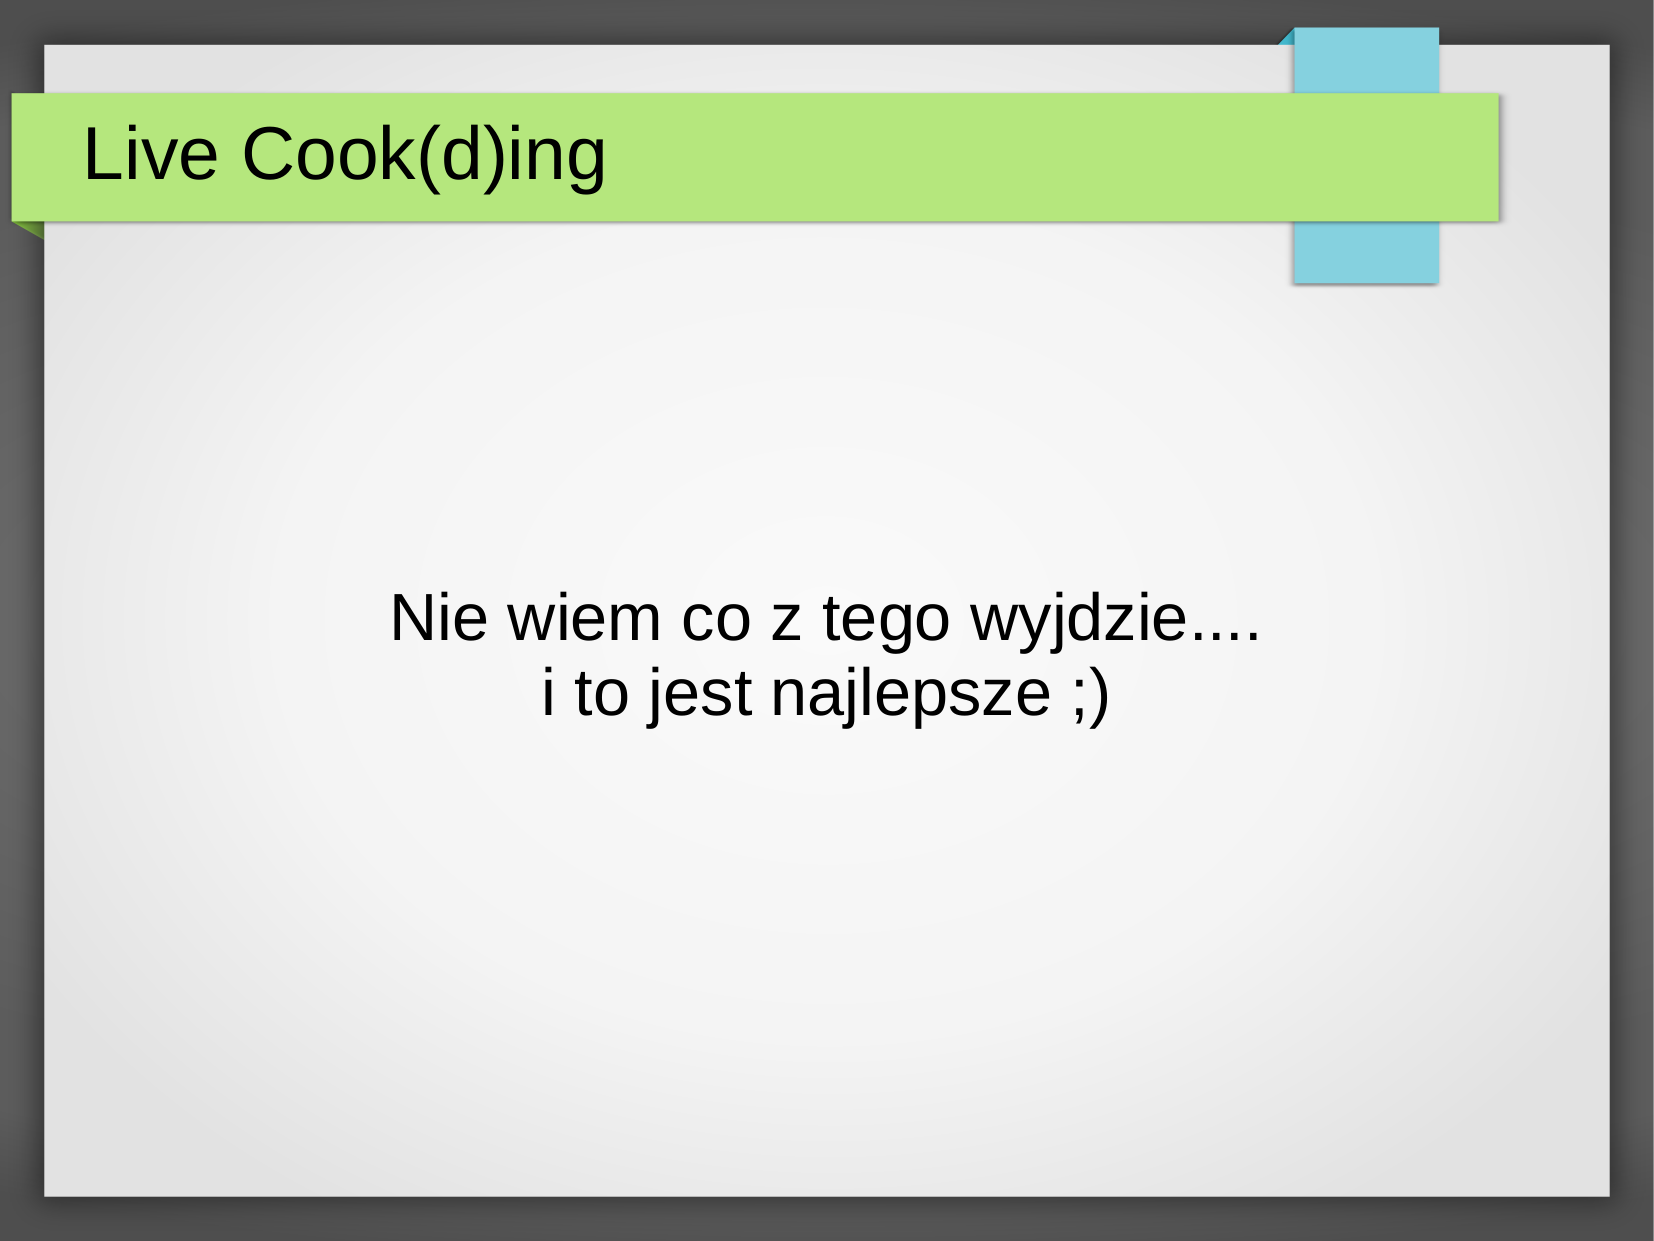

# Live Cook(d)ing
Nie wiem co z tego wyjdzie....
i to jest najlepsze ;)